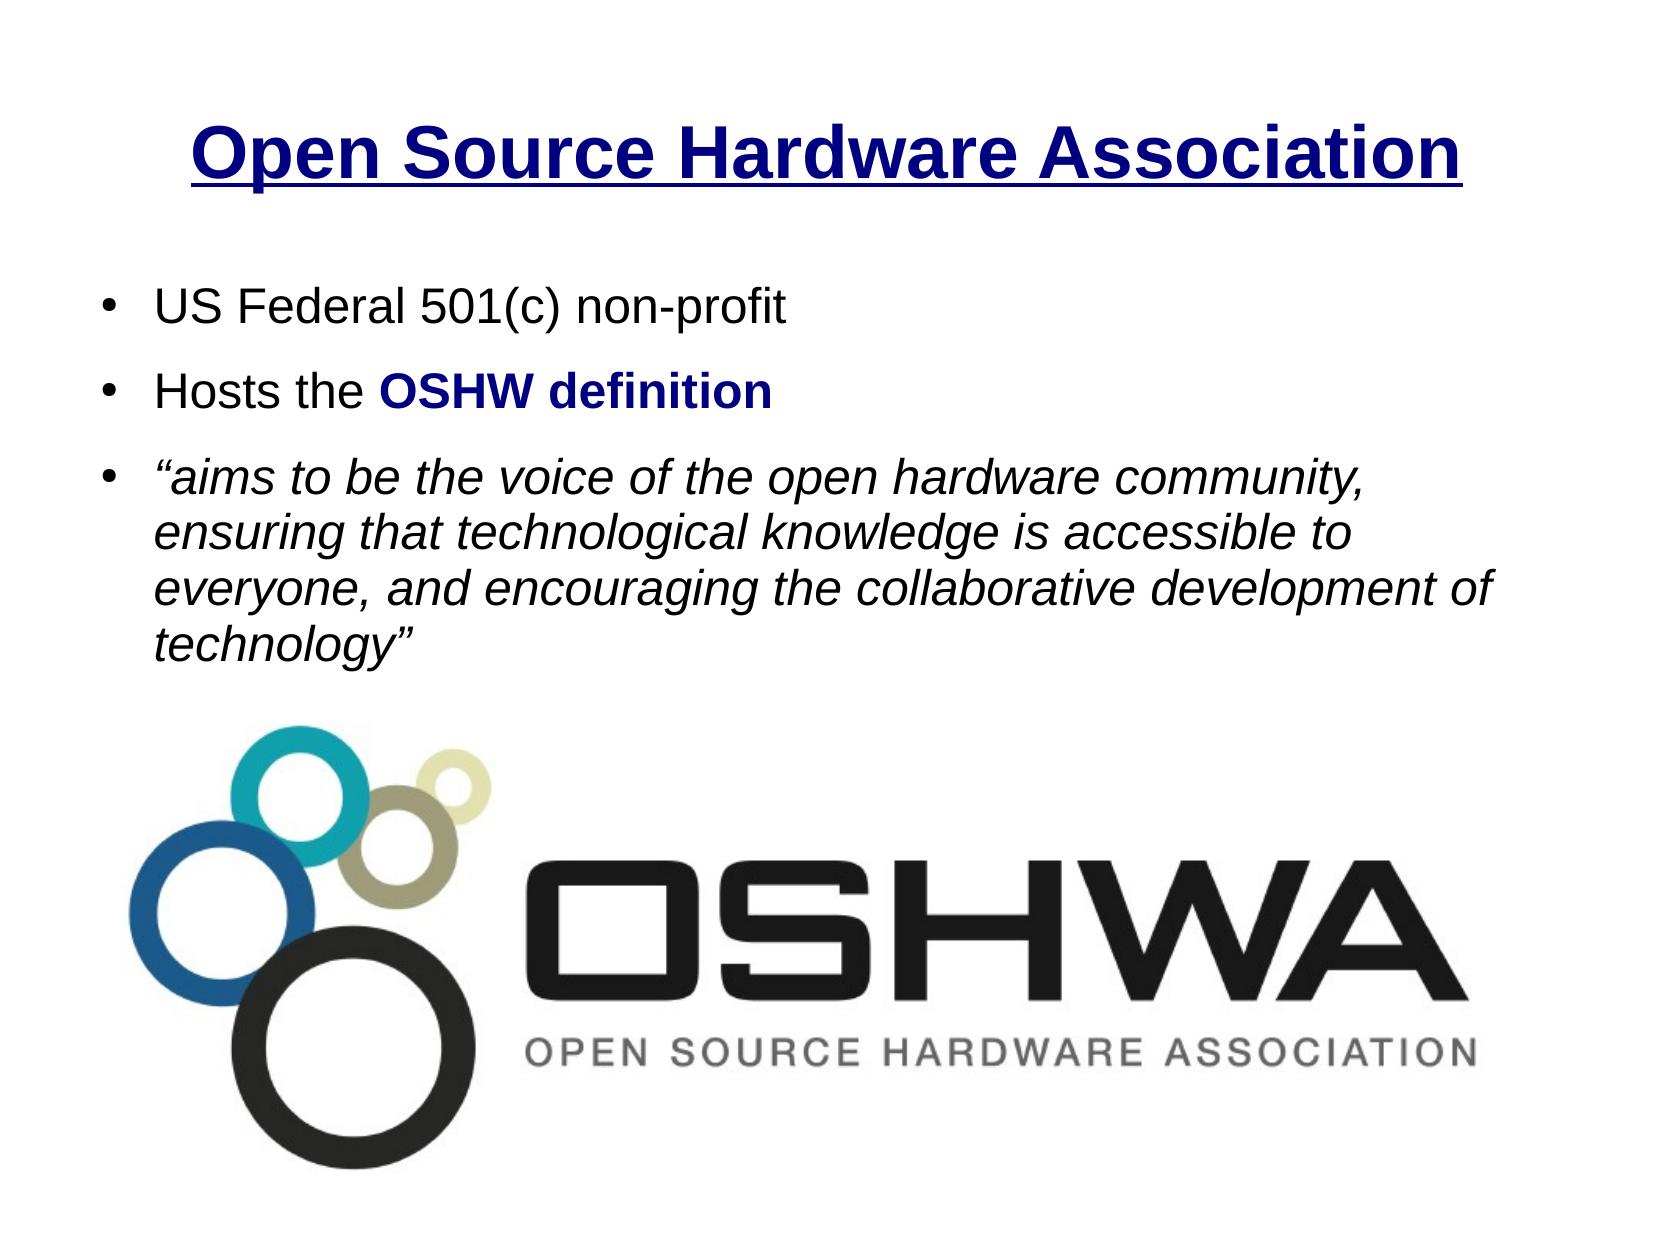

# Open Source Hardware Association
US Federal 501(c) non-profit
Hosts the OSHW definition
“aims to be the voice of the open hardware community, ensuring that technological knowledge is accessible to everyone, and encouraging the collaborative development of technology”